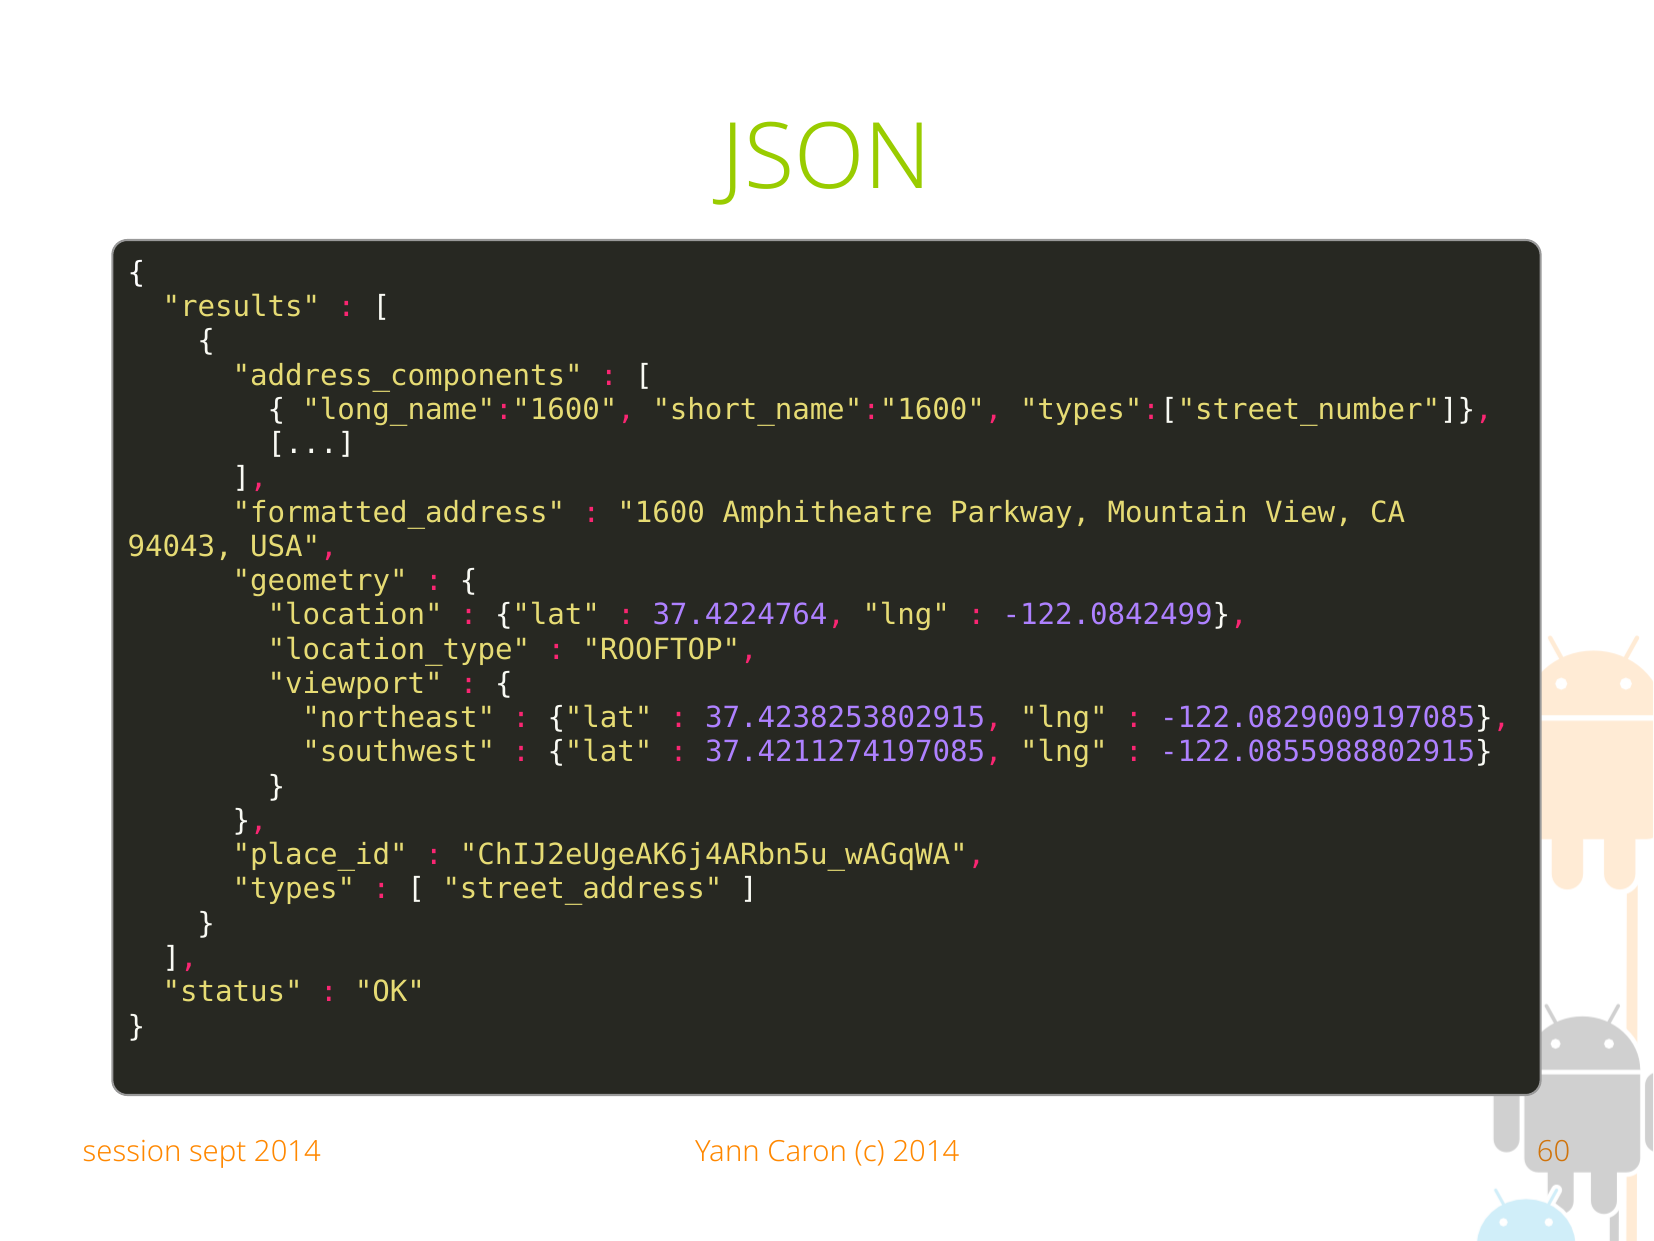

# JSON
{
 "results" : [
 {
 "address_components" : [
 { "long_name":"1600", "short_name":"1600", "types":["street_number"]},
 [...]
 ],
 "formatted_address" : "1600 Amphitheatre Parkway, Mountain View, CA 94043, USA",
 "geometry" : {
 "location" : {"lat" : 37.4224764, "lng" : -122.0842499},
 "location_type" : "ROOFTOP",
 "viewport" : {
 "northeast" : {"lat" : 37.4238253802915, "lng" : -122.0829009197085},
 "southwest" : {"lat" : 37.4211274197085, "lng" : -122.0855988802915}
 }
 },
 "place_id" : "ChIJ2eUgeAK6j4ARbn5u_wAGqWA",
 "types" : [ "street_address" ]
 }
 ],
 "status" : "OK"
}
session sept 2014
Yann Caron (c) 2014
60